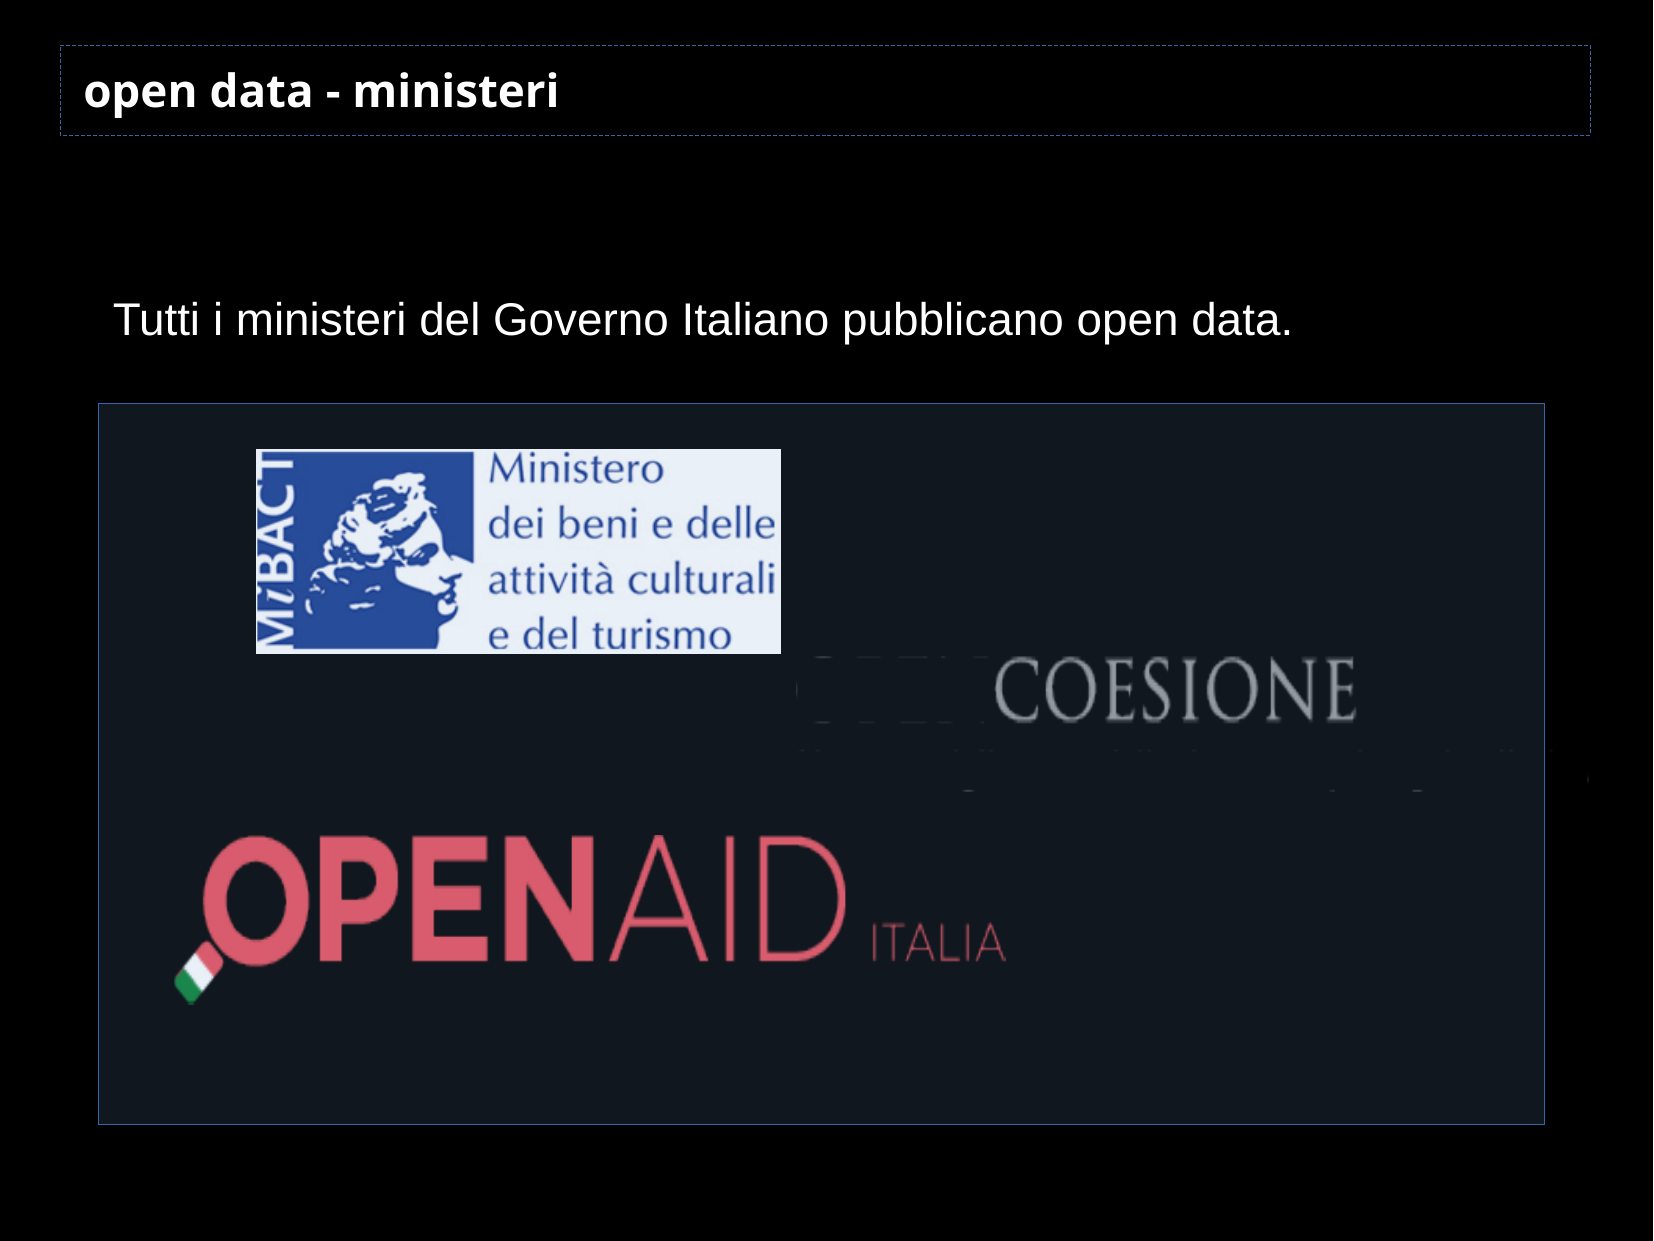

# open data - ministeri
Tutti i ministeri del Governo Italiano pubblicano open data.